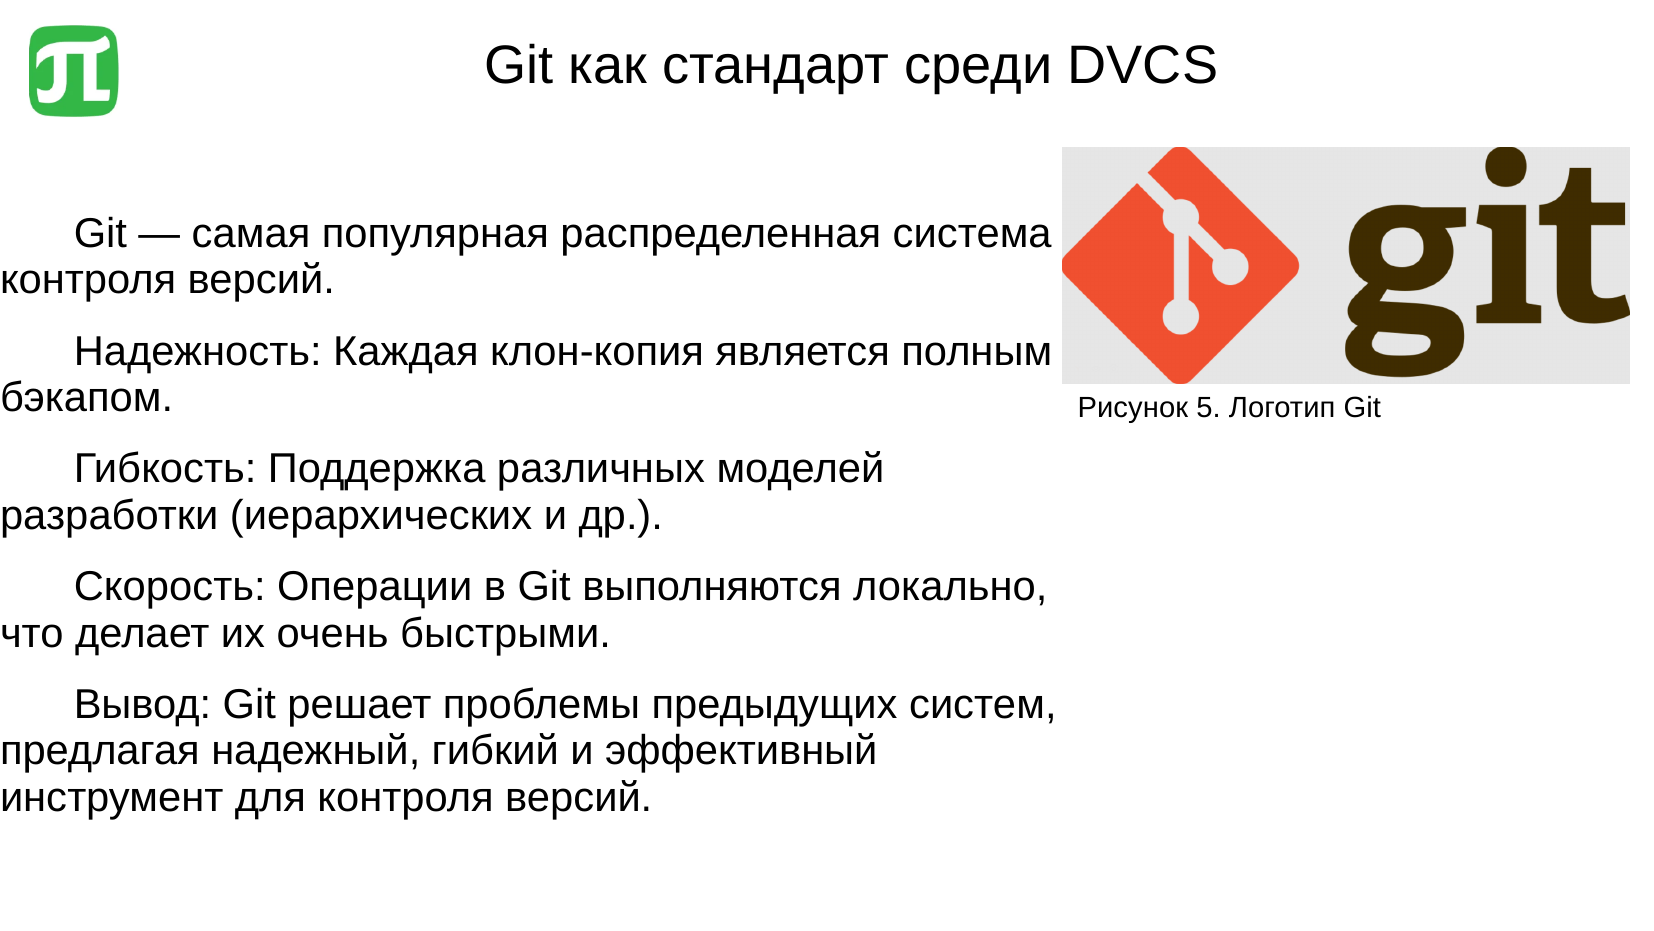

# Git как стандарт среди DVCS
	Git — самая популярная распределенная система контроля версий.
	Надежность: Каждая клон-копия является полным бэкапом.
	Гибкость: Поддержка различных моделей разработки (иерархических и др.).
	Скорость: Операции в Git выполняются локально, что делает их очень быстрыми.
	Вывод: Git решает проблемы предыдущих систем, предлагая надежный, гибкий и эффективный инструмент для контроля версий.
Рисунок 5. Логотип Git